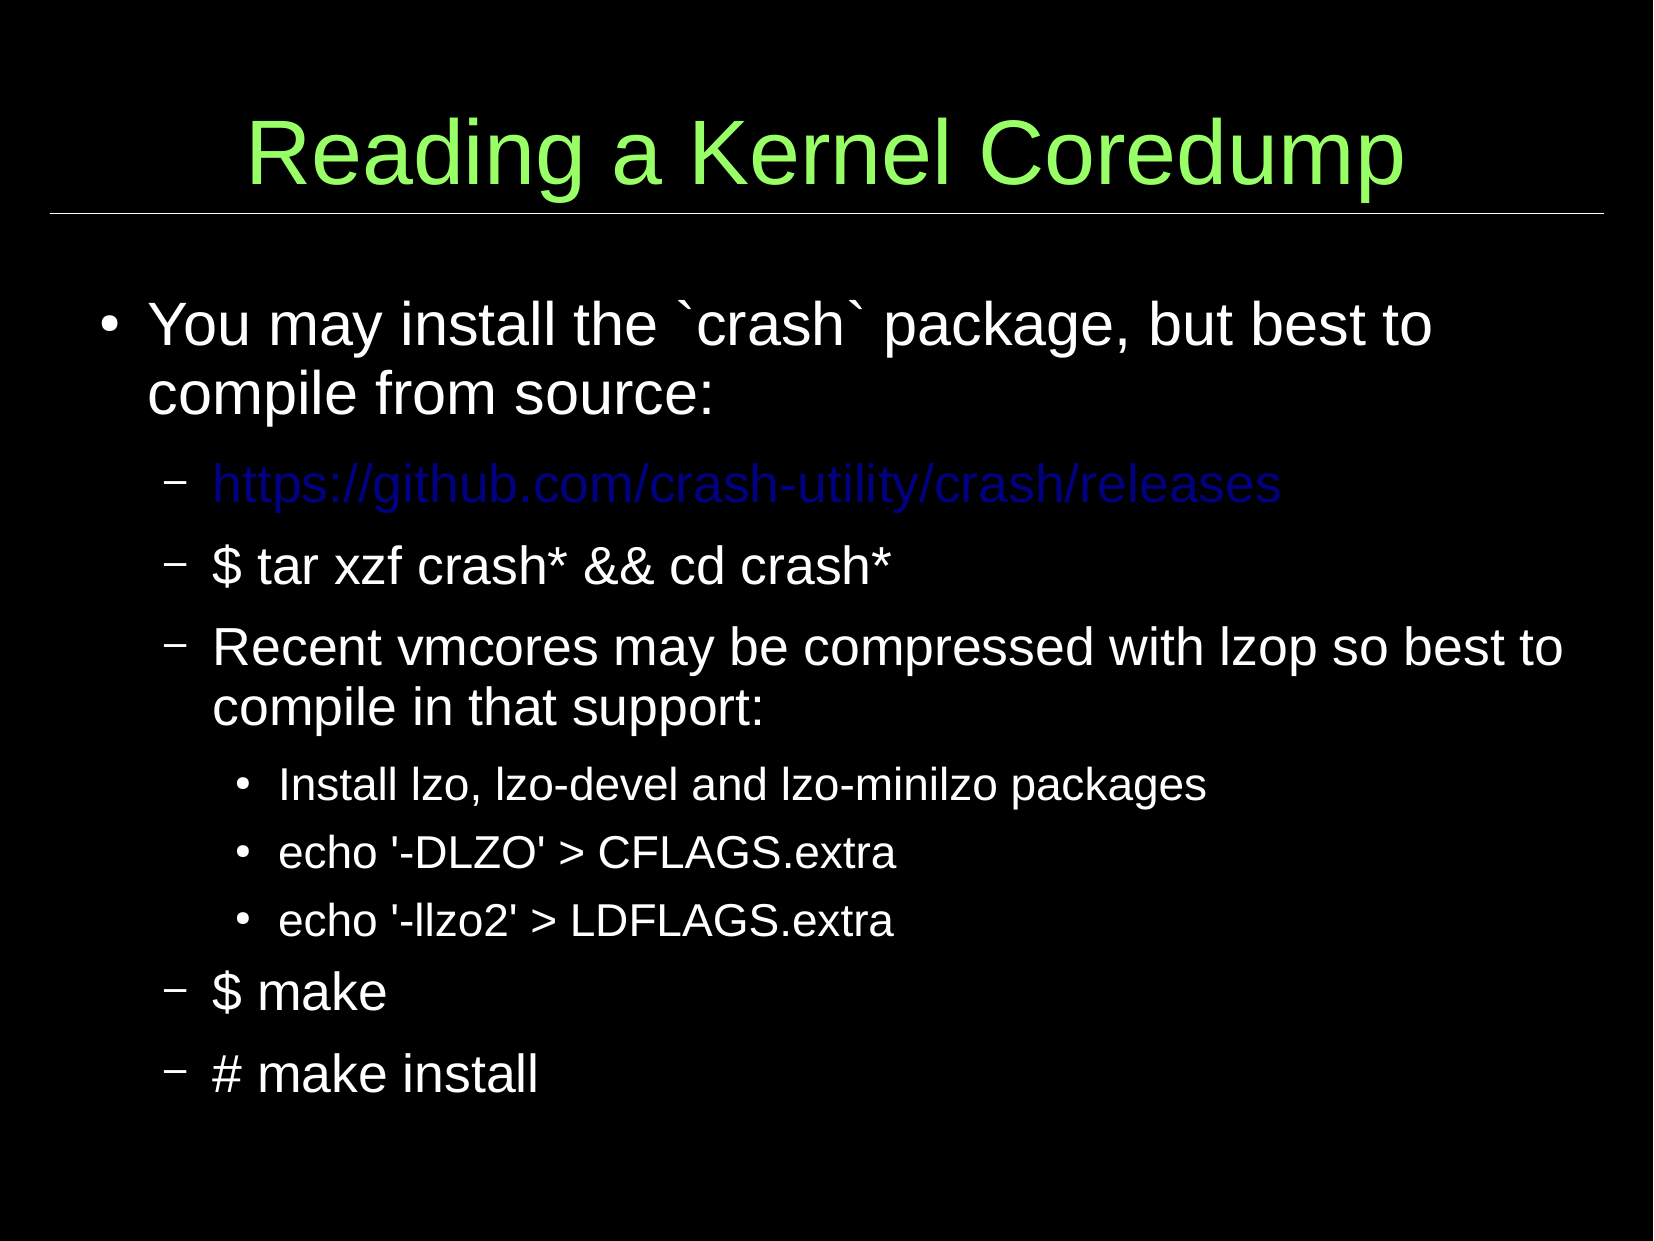

# Reading a Kernel Coredump
You may install the `crash` package, but best to compile from source:
https://github.com/crash-utility/crash/releases
$ tar xzf crash* && cd crash*
Recent vmcores may be compressed with lzop so best to compile in that support:
Install lzo, lzo-devel and lzo-minilzo packages
echo '-DLZO' > CFLAGS.extra
echo '-llzo2' > LDFLAGS.extra
$ make
# make install